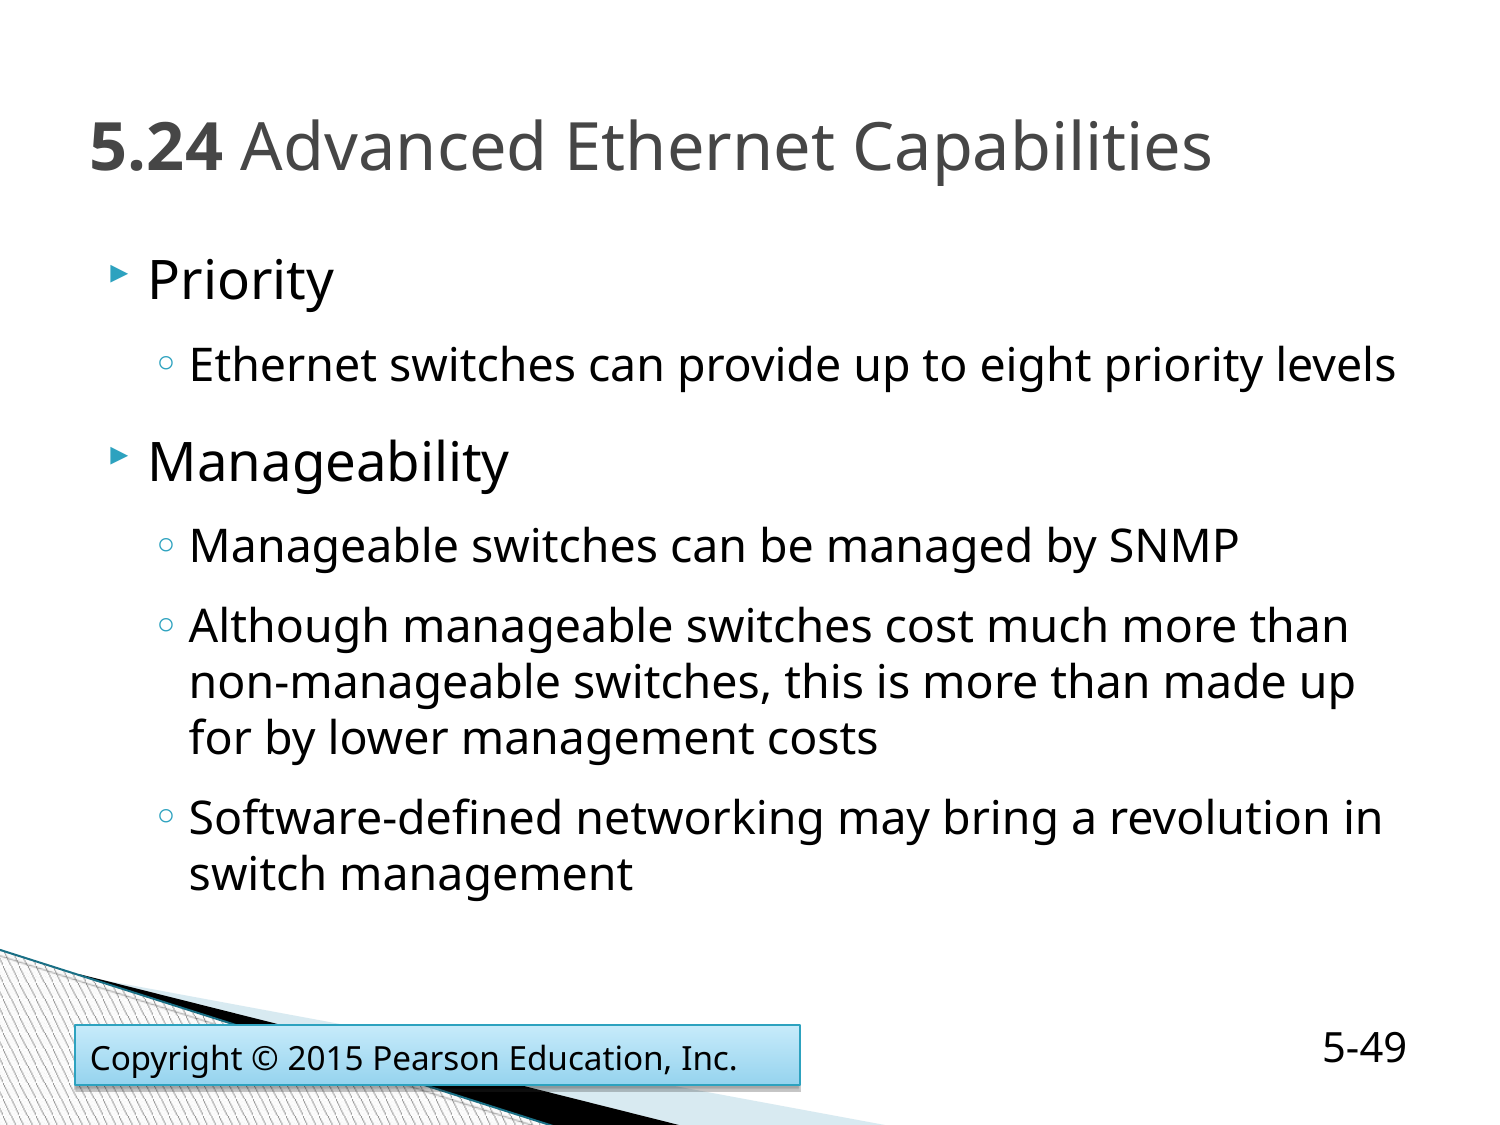

5.24 Advanced Ethernet Capabilities
# Priority
Ethernet switches can provide up to eight priority levels
Manageability
Manageable switches can be managed by SNMP
Although manageable switches cost much more than non-manageable switches, this is more than made up for by lower management costs
Software-defined networking may bring a revolution in switch management
Copyright © 2015 Pearson Education, Inc.